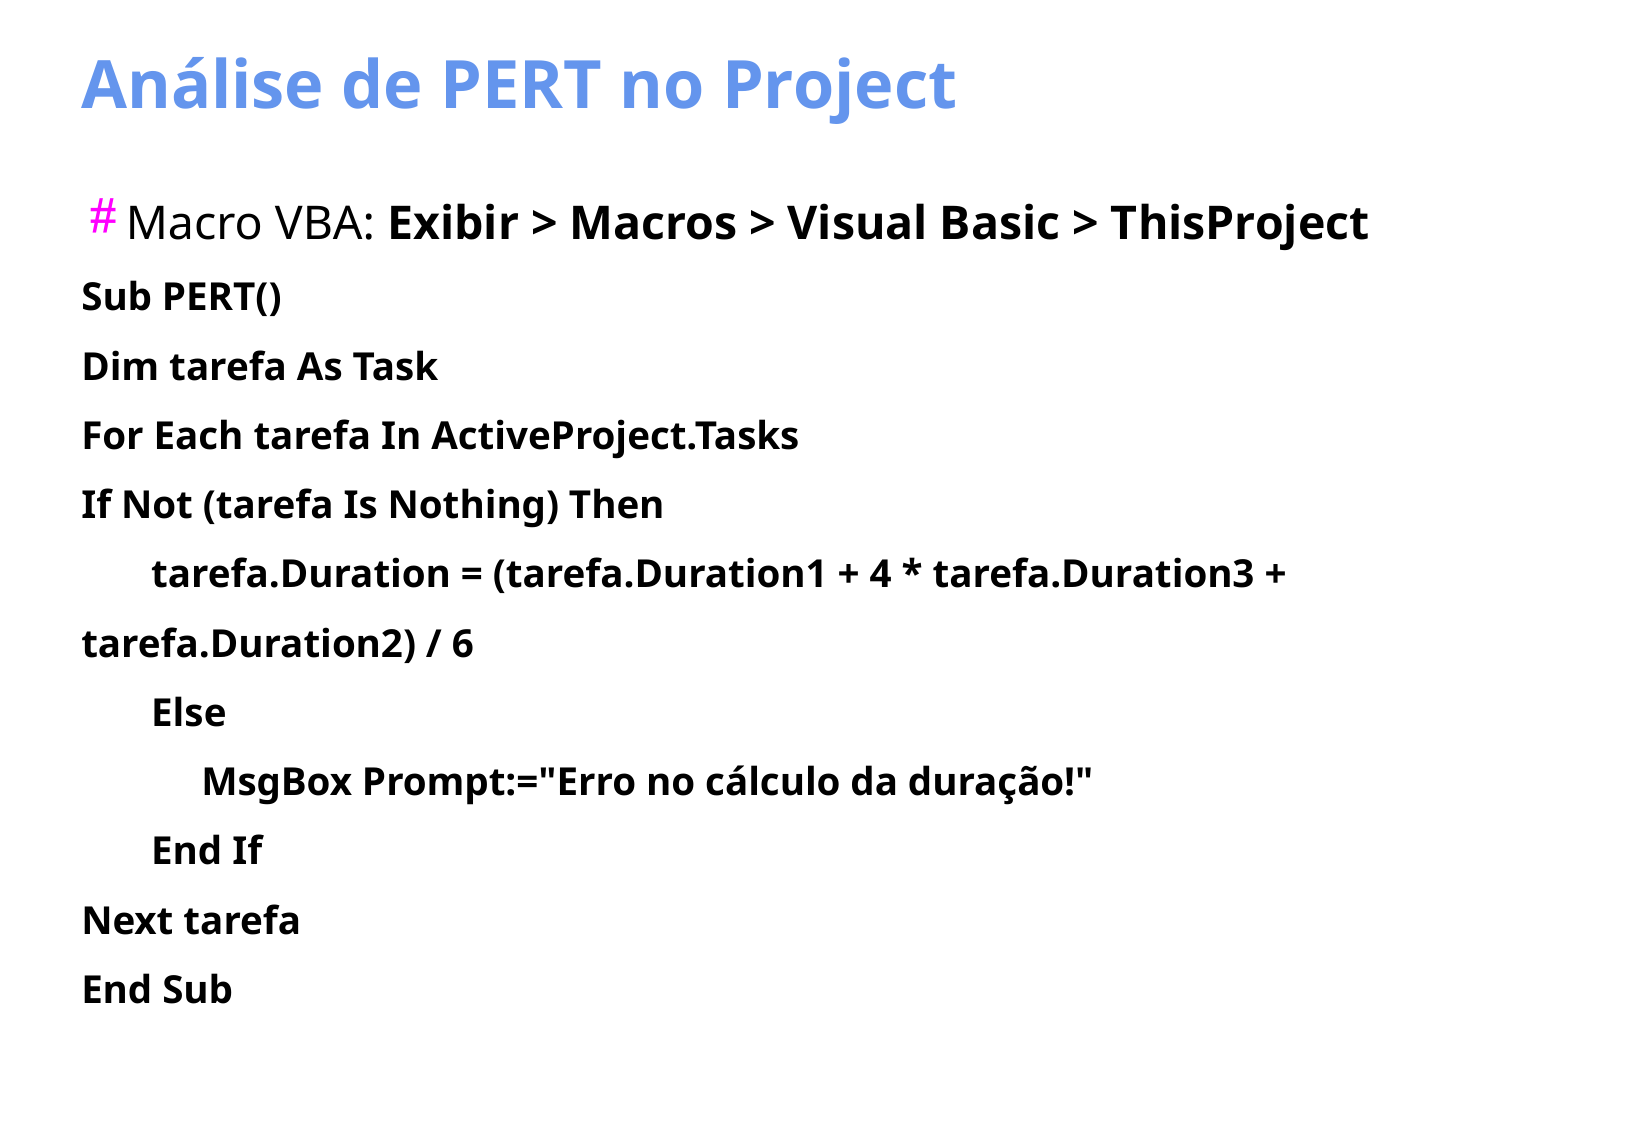

# Análise de PERT no Project
Macro VBA: Exibir > Macros > Visual Basic > ThisProject
Sub PERT()
Dim tarefa As Task
For Each tarefa In ActiveProject.Tasks
If Not (tarefa Is Nothing) Then
 tarefa.Duration = (tarefa.Duration1 + 4 * tarefa.Duration3 + tarefa.Duration2) / 6
 Else
 MsgBox Prompt:="Erro no cálculo da duração!"
 End If
Next tarefa
End Sub